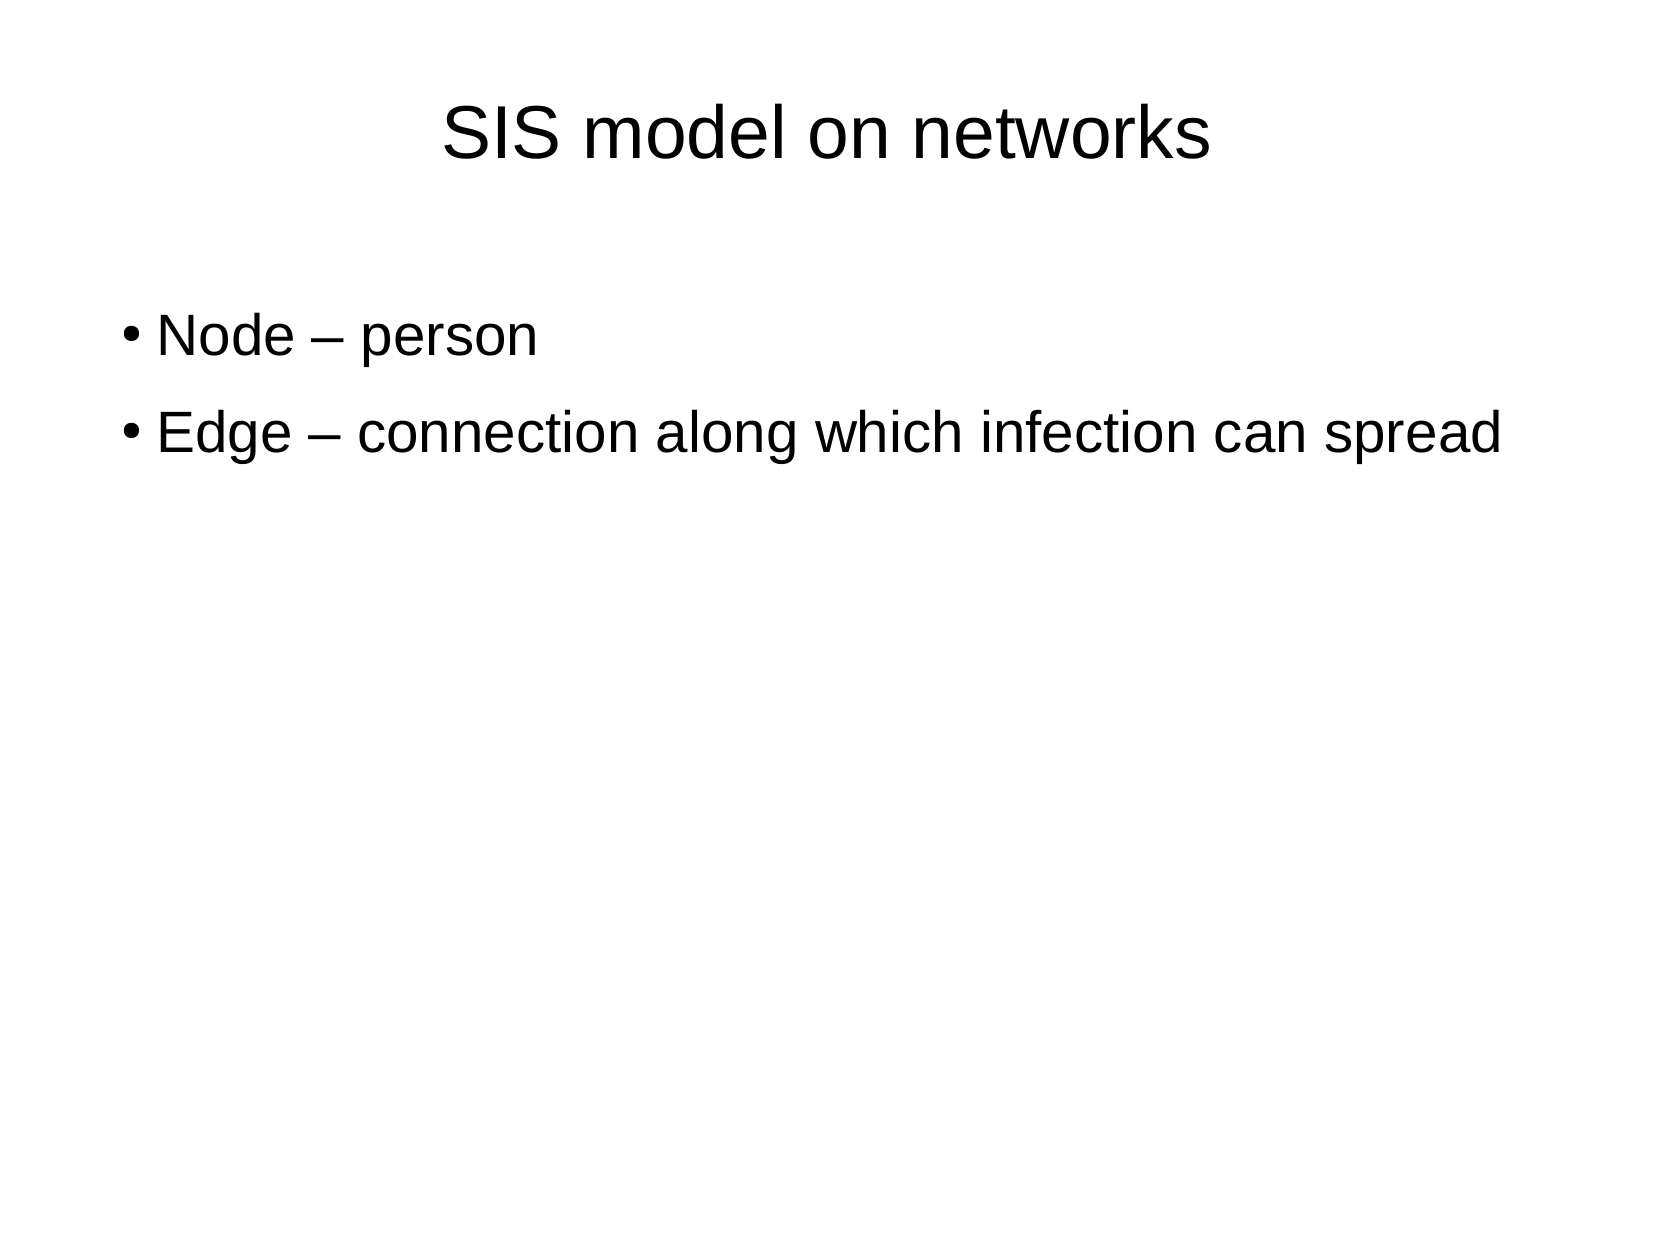

# SIS model on networks
Node – person
Edge – connection along which infection can spread